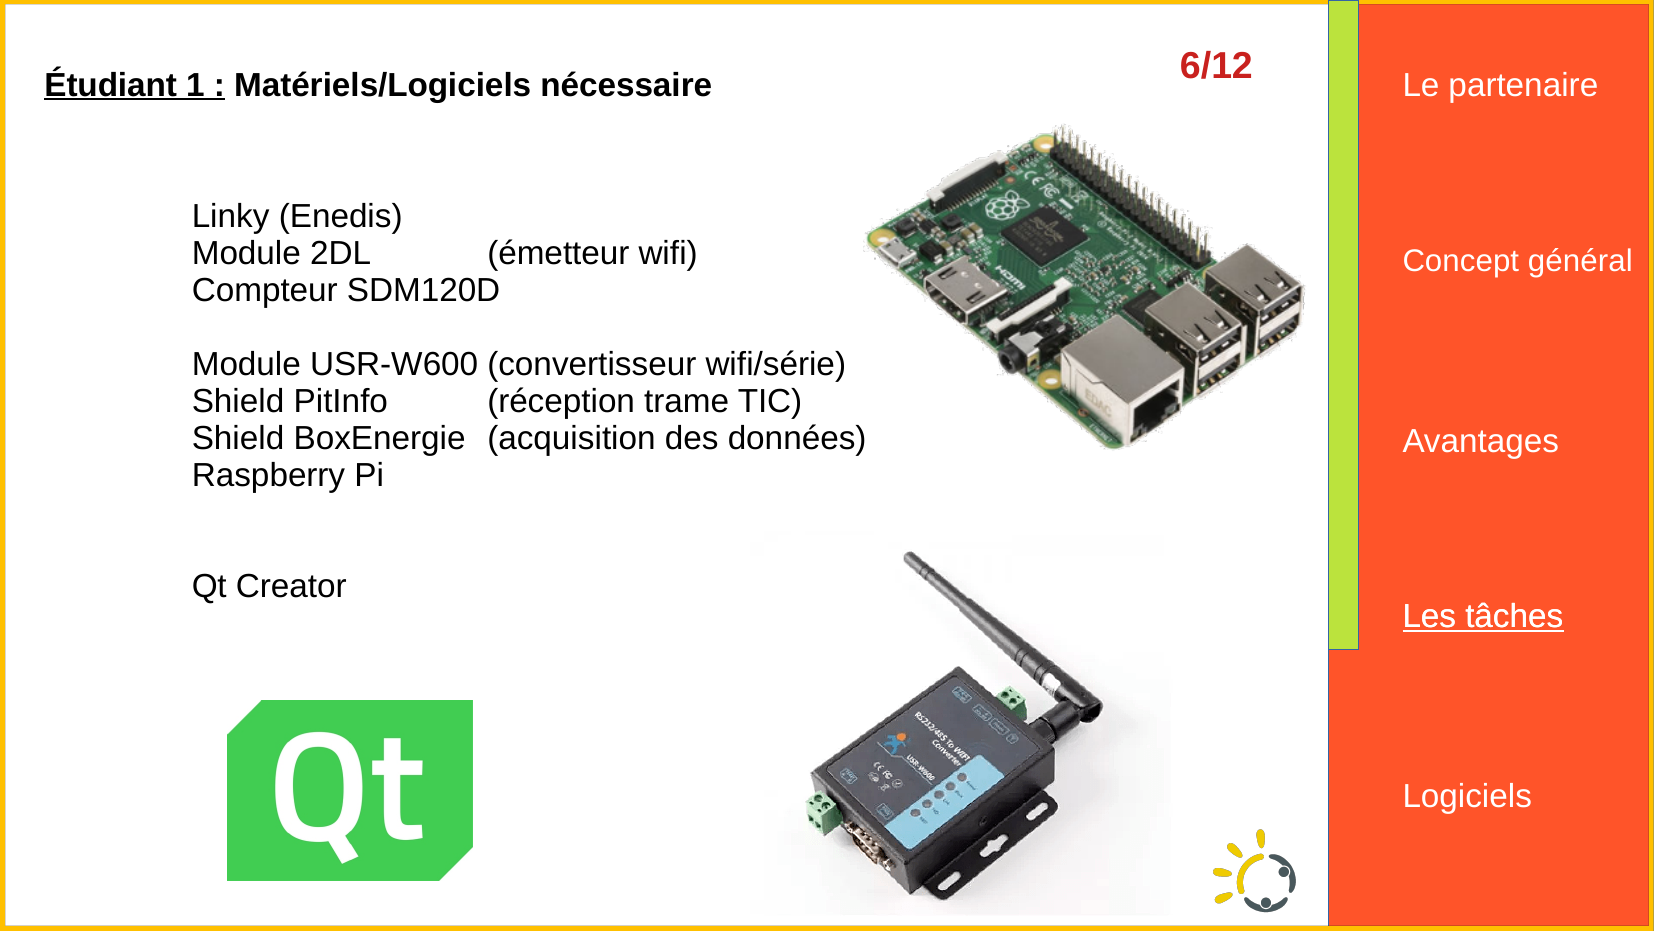

Étudiant 1 : Matériels/Logiciels nécessaire
Linky (Enedis)
Module 2DL 		(émetteur wifi)
Compteur SDM120D
Module USR-W600 (convertisseur wifi/série)
Shield PitInfo 		(réception trame TIC)
Shield BoxEnergie 	(acquisition des données)
Raspberry Pi
Qt Creator
Concept général
Avantages
Matériels
Les tâches
Les tâches